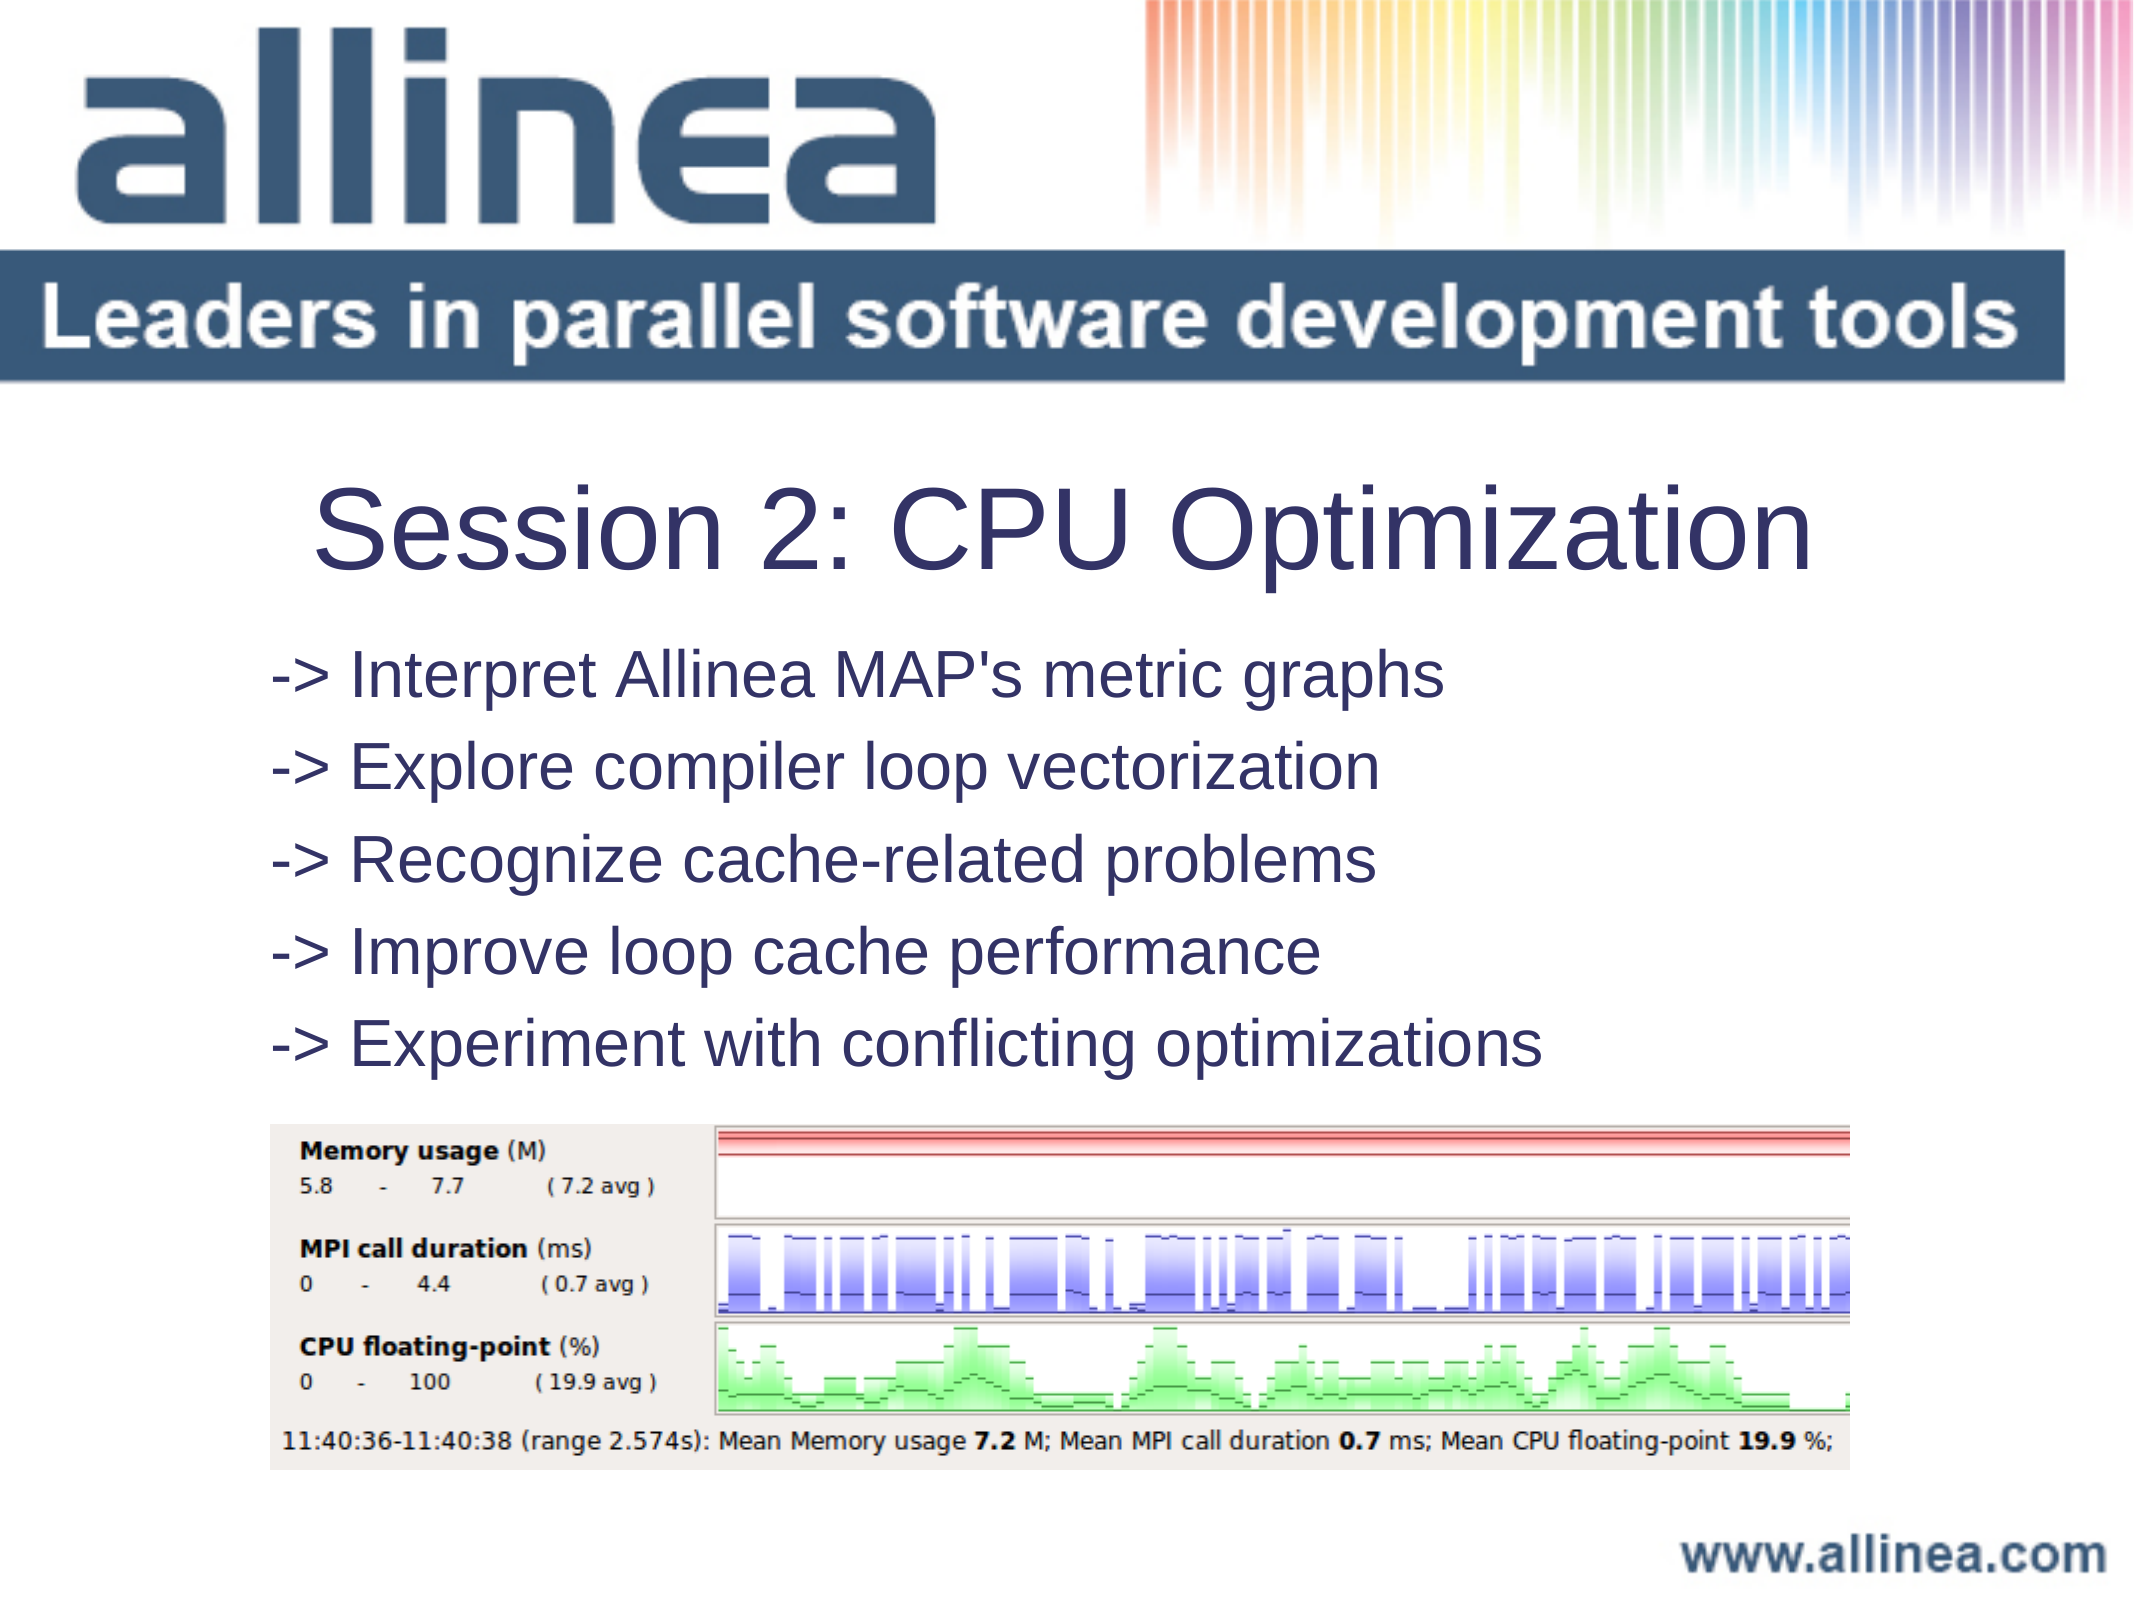

Session 2: CPU Optimization
-> Interpret Allinea MAP's metric graphs
-> Explore compiler loop vectorization
-> Recognize cache-related problems
-> Improve loop cache performance
-> Experiment with conflicting optimizations